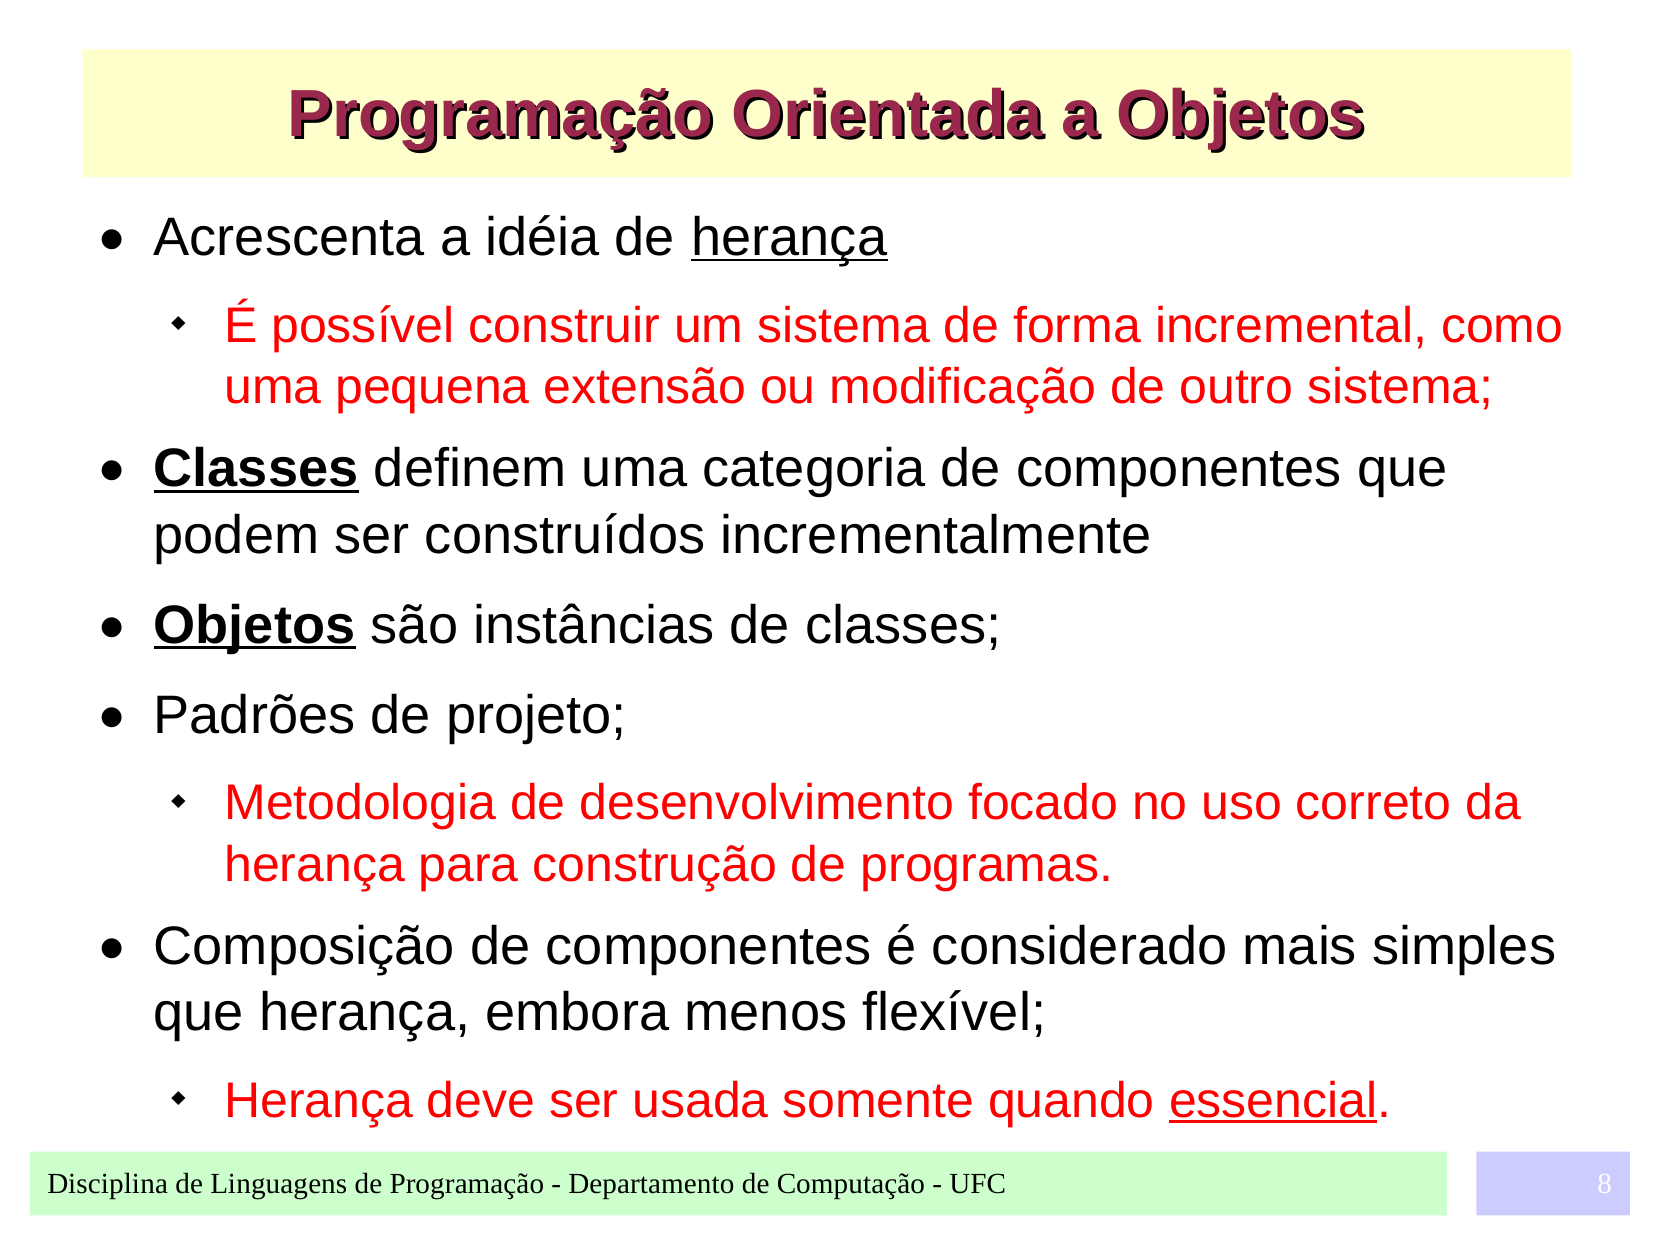

# Programação Orientada a Objetos
Acrescenta a idéia de herança
É possível construir um sistema de forma incremental, como uma pequena extensão ou modificação de outro sistema;
Classes definem uma categoria de componentes que podem ser construídos incrementalmente
Objetos são instâncias de classes;
Padrões de projeto;
Metodologia de desenvolvimento focado no uso correto da herança para construção de programas.
Composição de componentes é considerado mais simples que herança, embora menos flexível;
Herança deve ser usada somente quando essencial.
Disciplina de Linguagens de Programação - Departamento de Computação - UFC
8